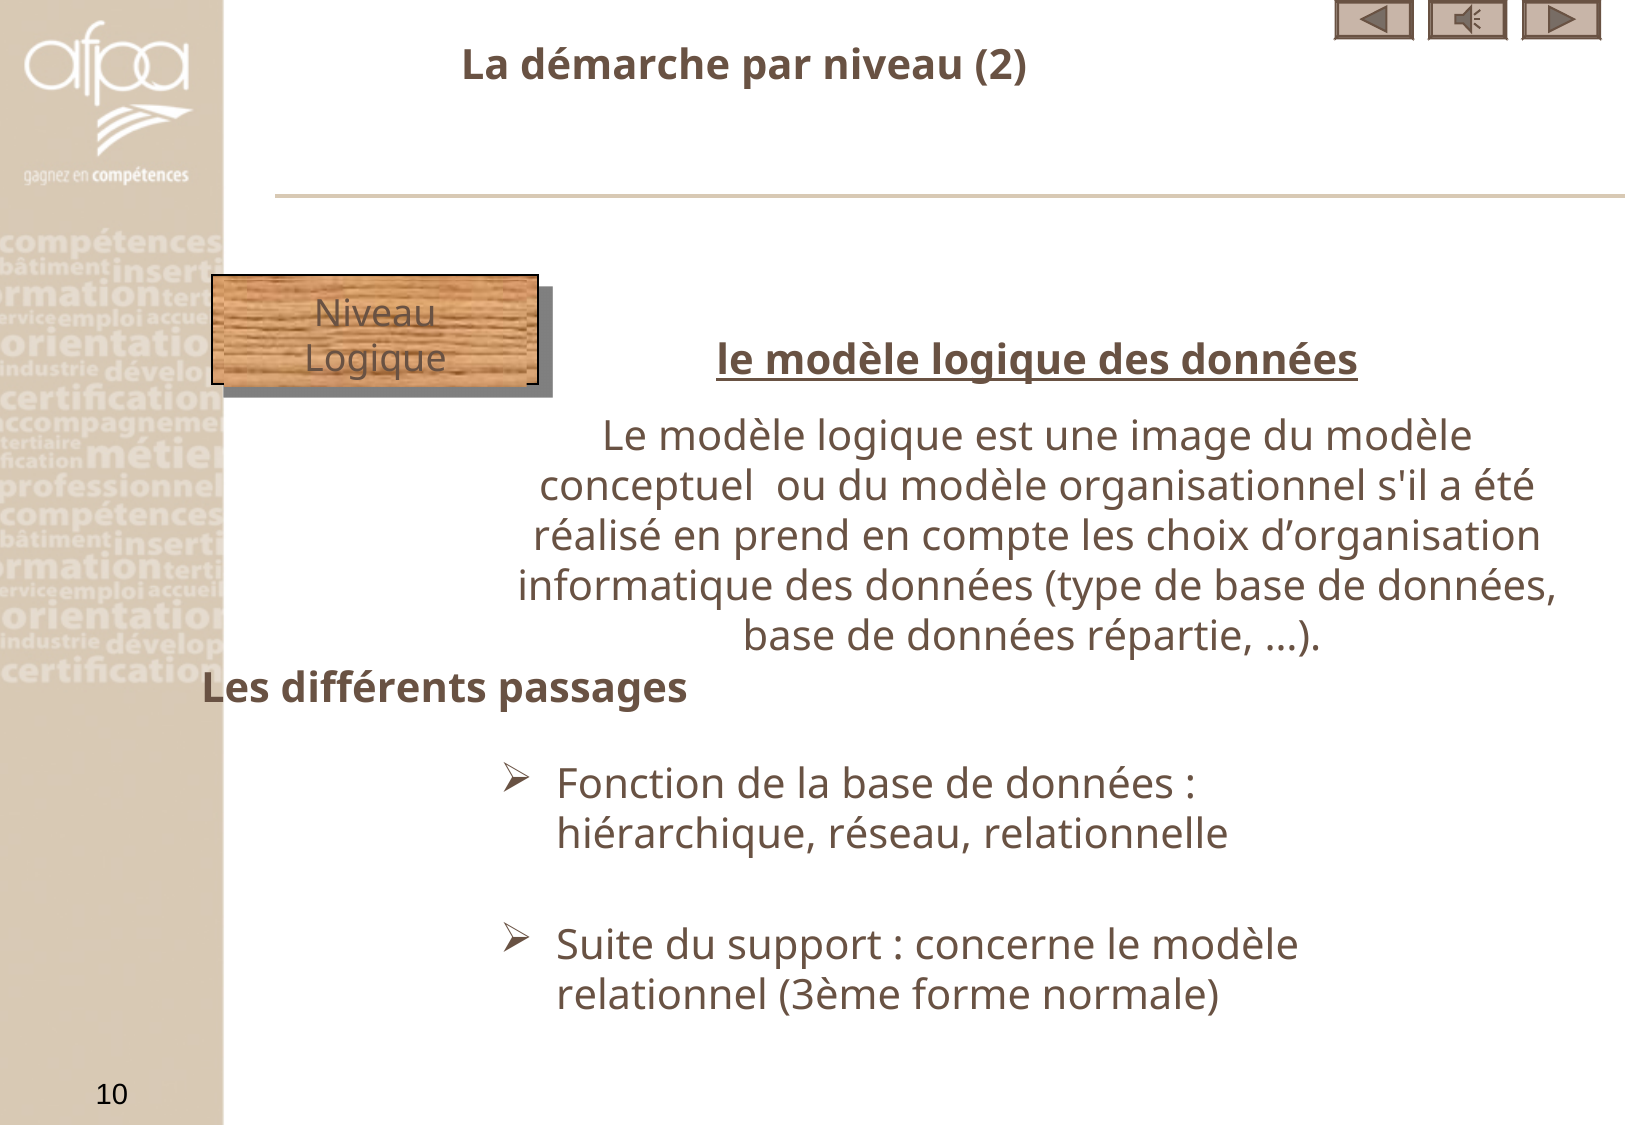

La démarche par niveau (2)
Niveau
Logique
le modèle logique des données
Le modèle logique est une image du modèle conceptuel ou du modèle organisationnel s'il a été réalisé en prend en compte les choix d’organisation informatique des données (type de base de données, base de données répartie, …).
Les différents passages
Fonction de la base de données : hiérarchique, réseau, relationnelle
Suite du support : concerne le modèle relationnel (3ème forme normale)